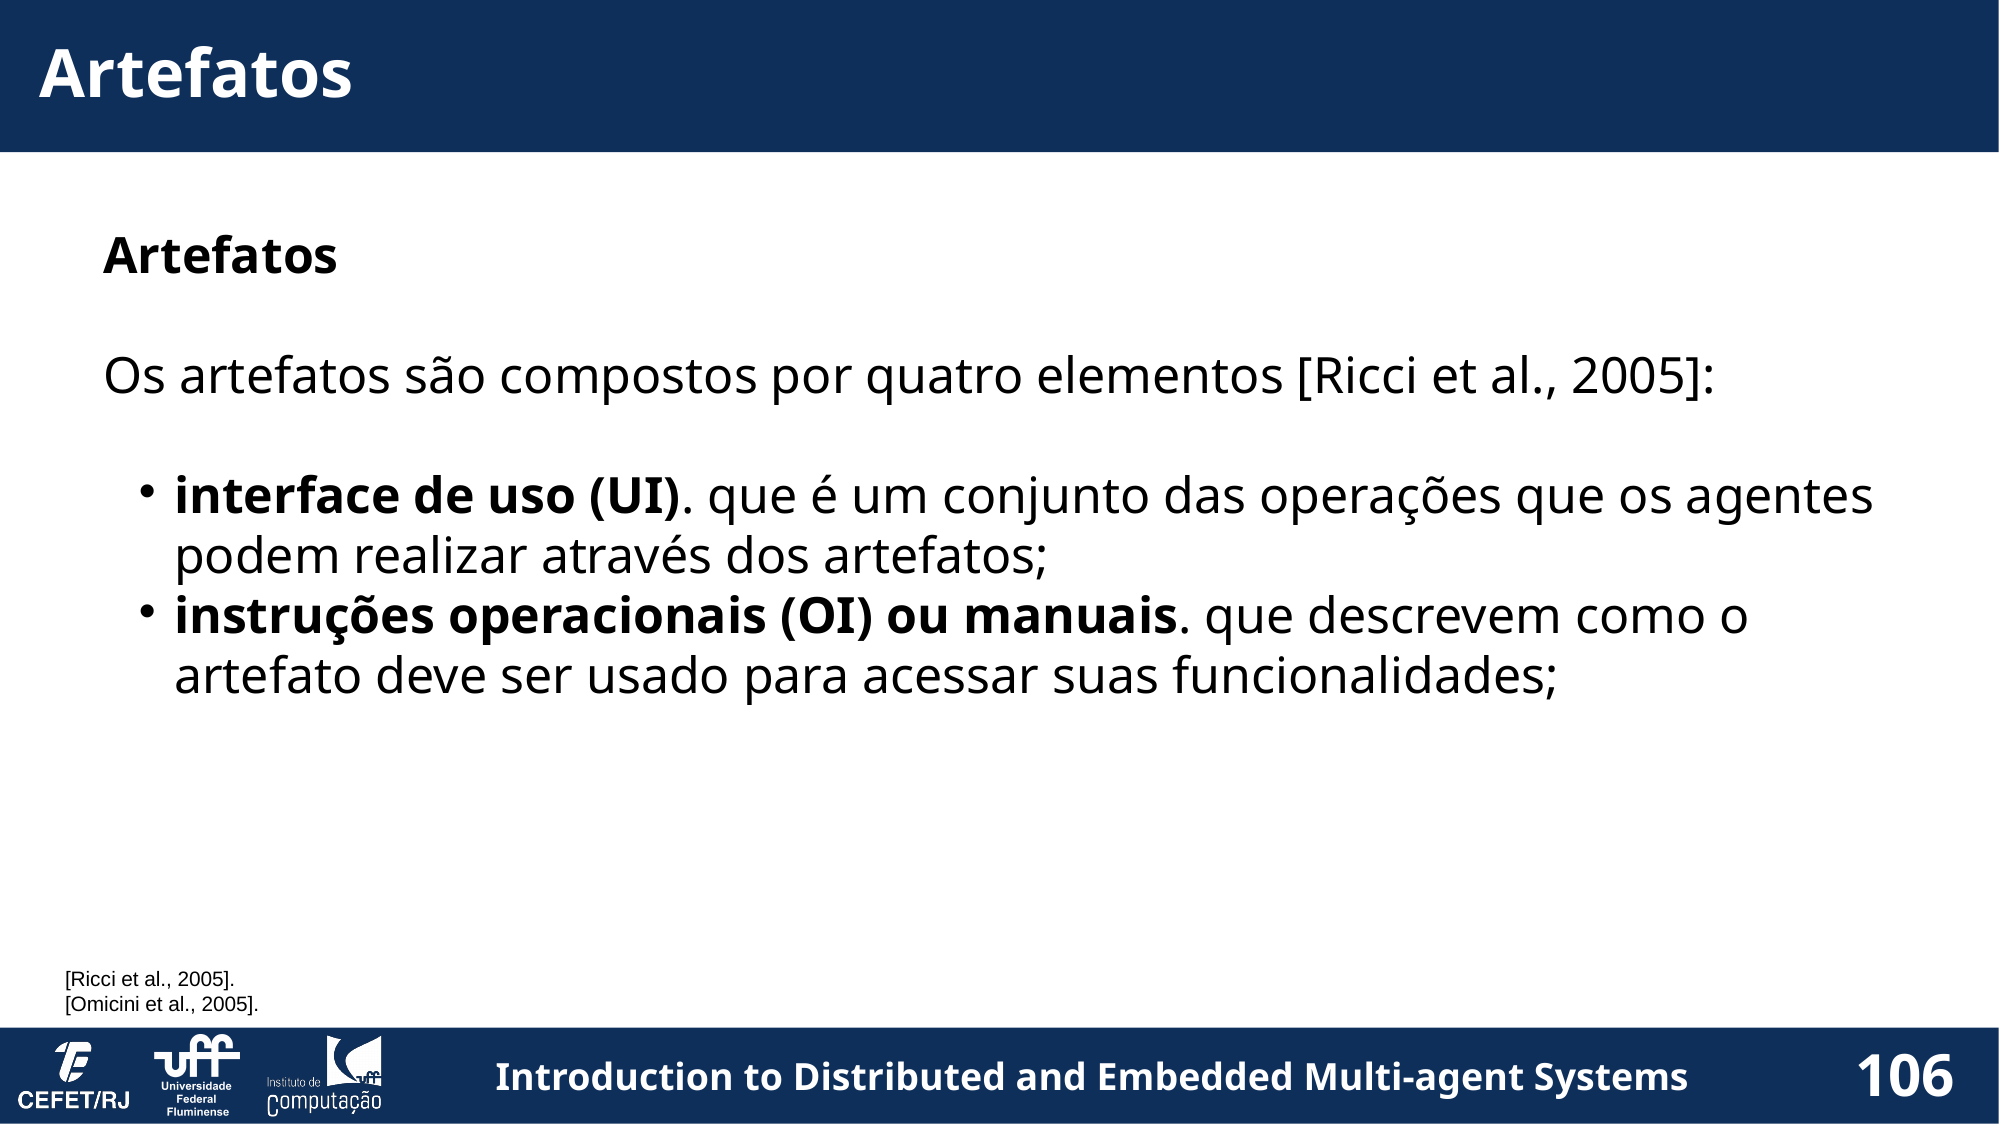

Artefatos
Artefatos
Os artefatos são compostos por quatro elementos [Ricci et al., 2005]:
interface de uso (UI). que é um conjunto das operações que os agentes podem realizar através dos artefatos;
instruções operacionais (OI) ou manuais. que descrevem como o artefato deve ser usado para acessar suas funcionalidades;
[Ricci et al., 2005].
[Omicini et al., 2005].